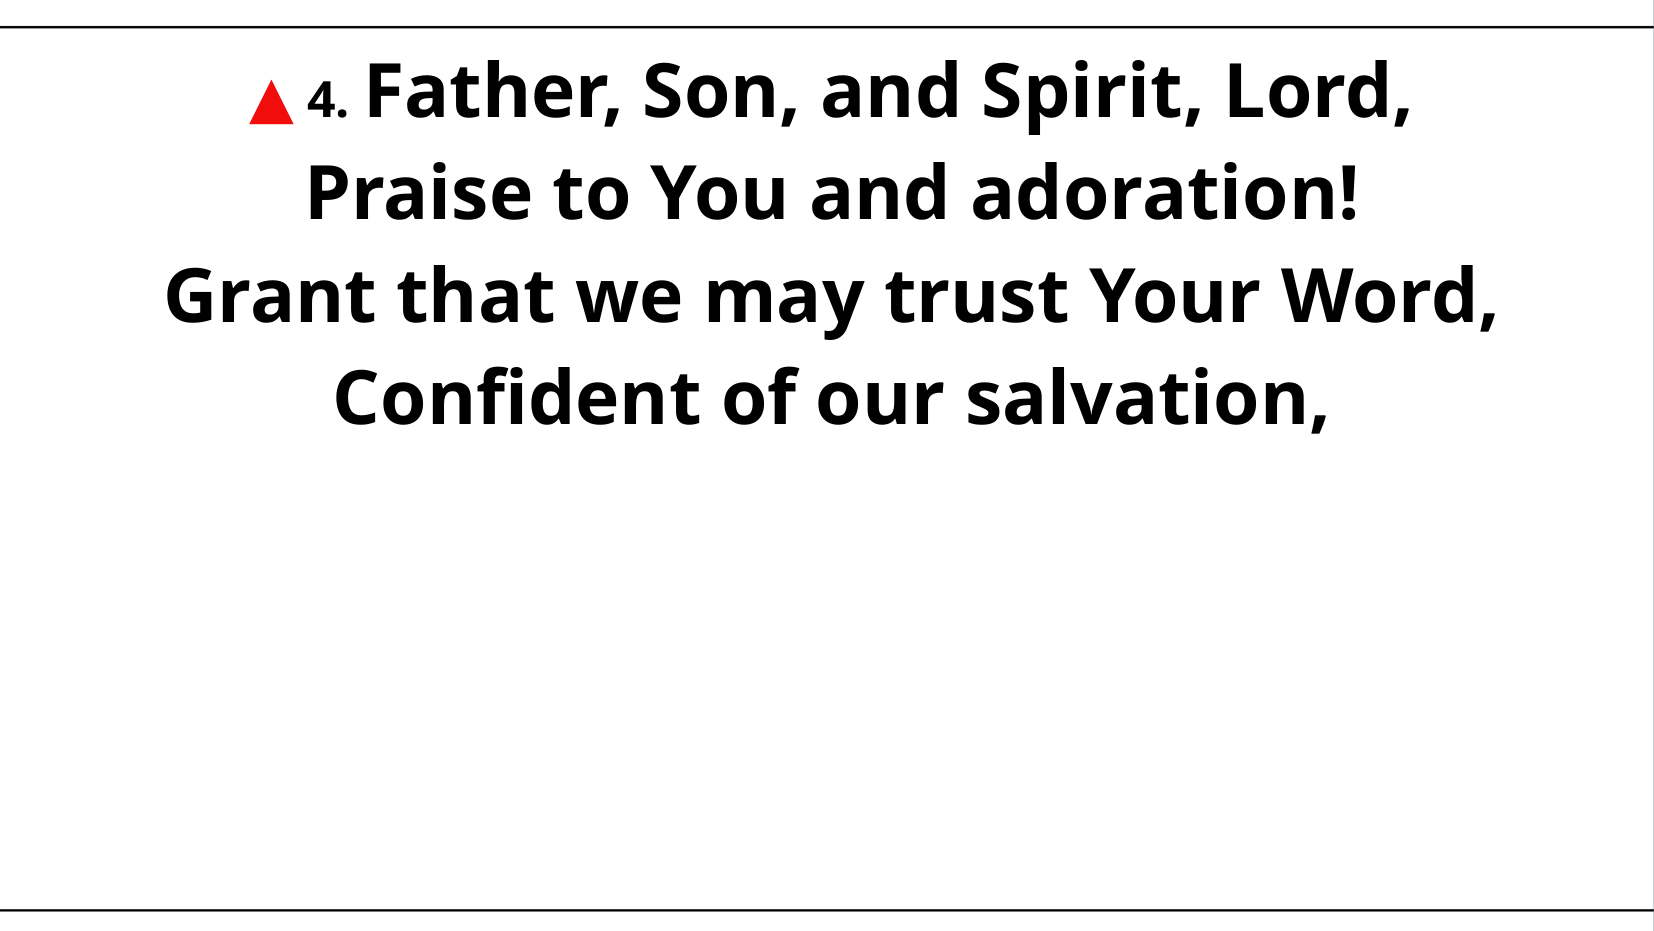

▲ 4. Father, Son, and Spirit, Lord,
Praise to You and adoration!
Grant that we may trust Your Word,
Confident of our salvation,